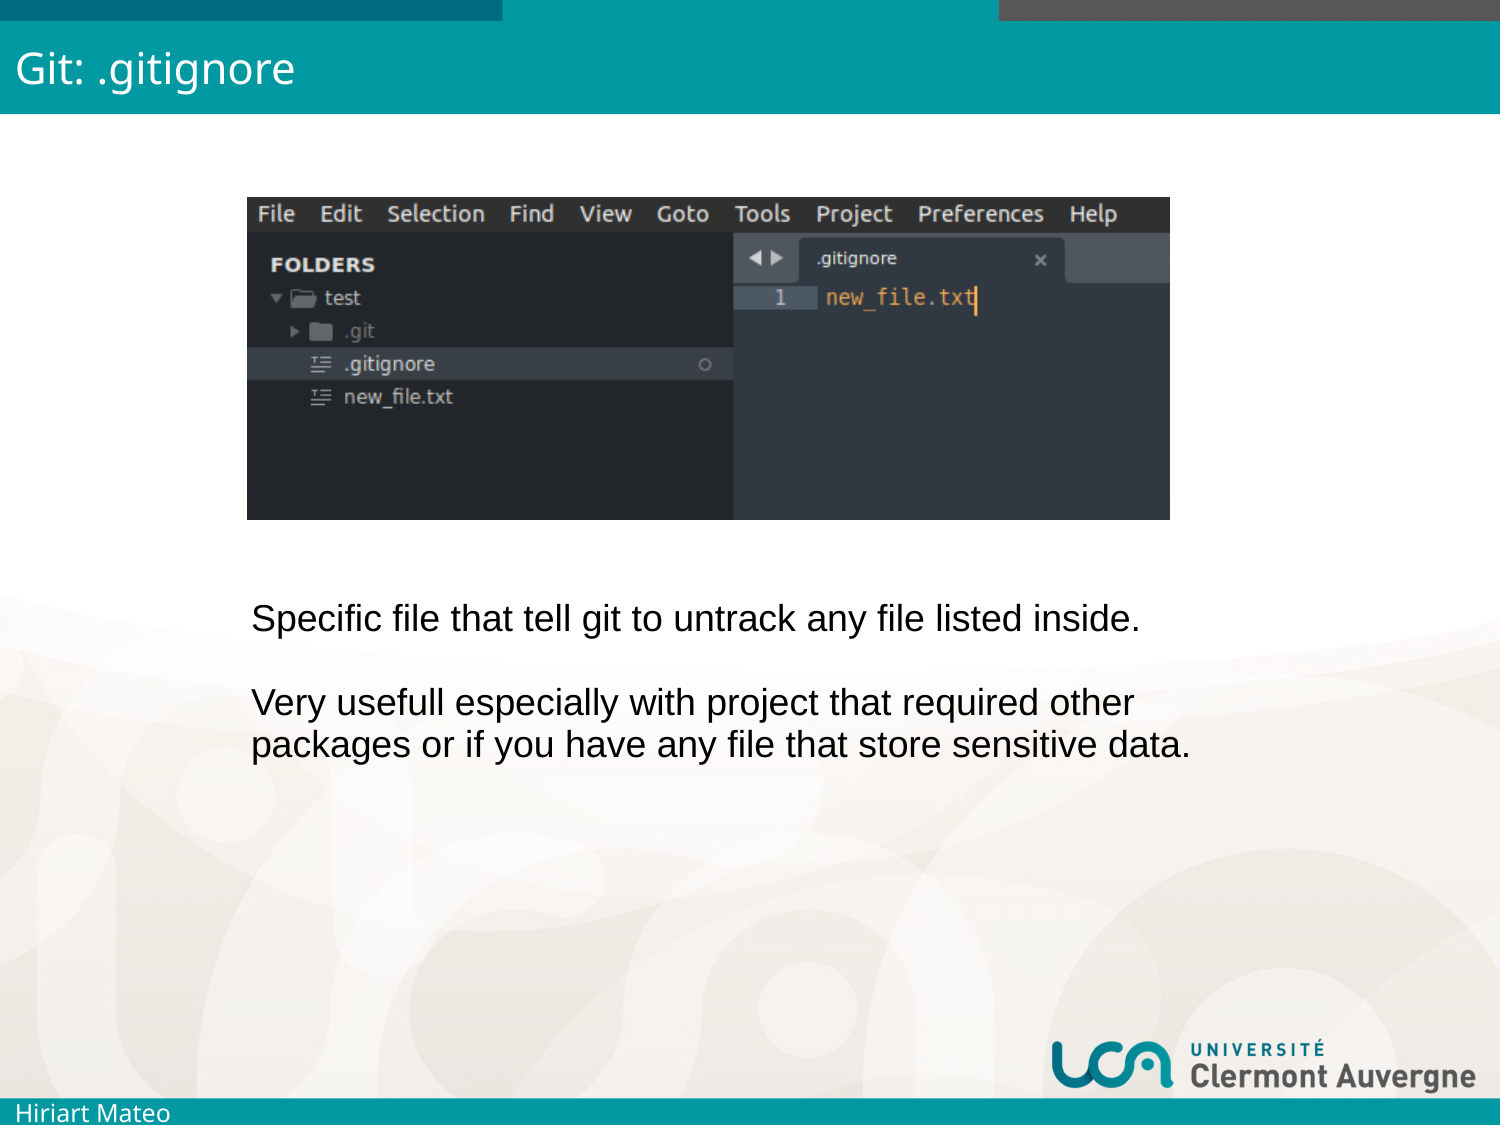

Git: .gitignore
Specific file that tell git to untrack any file listed inside.
Very usefull especially with project that required other packages or if you have any file that store sensitive data.
Hiriart Mateo